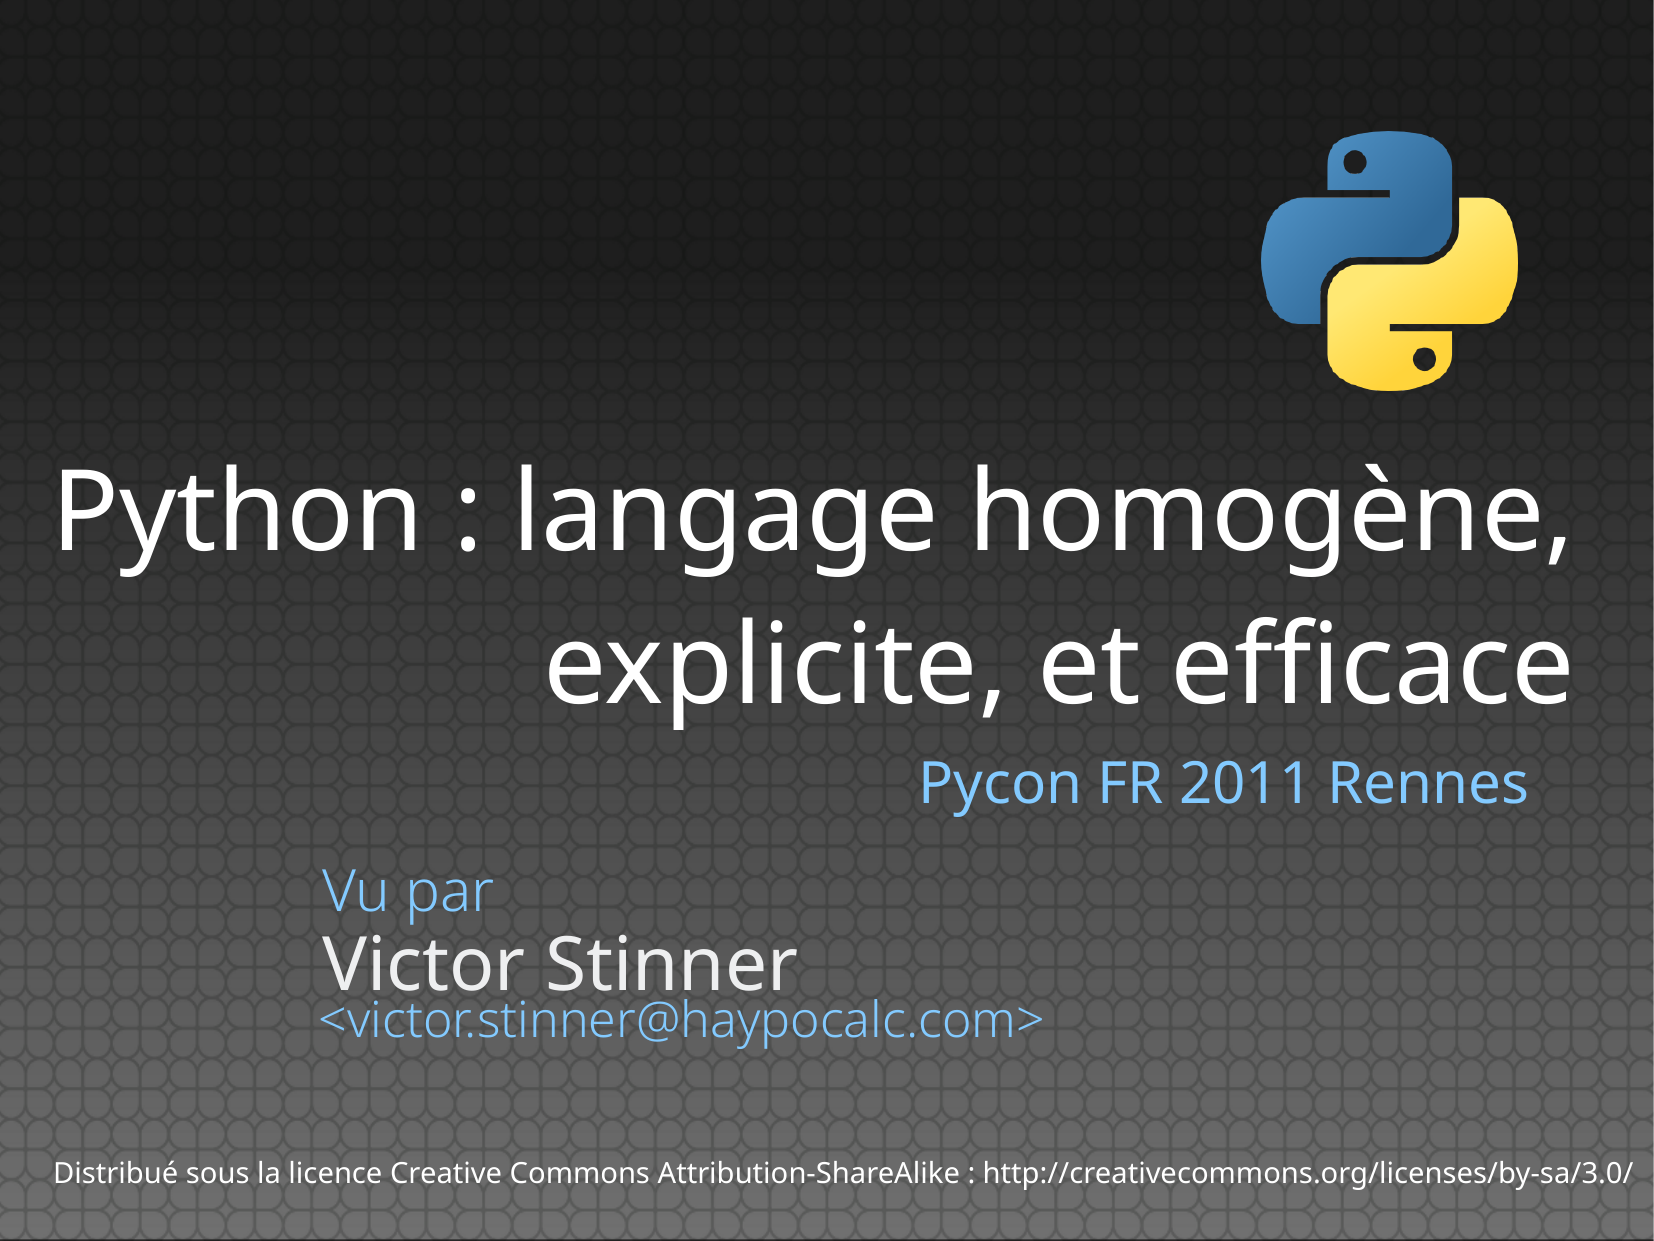

Python : langage homogène,
explicite, et efficace
# Pycon FR 2011 Rennes
Vu par
Victor Stinner
		<victor.stinner@haypocalc.com>
Distribué sous la licence Creative Commons Attribution-ShareAlike : http://creativecommons.org/licenses/by-sa/3.0/